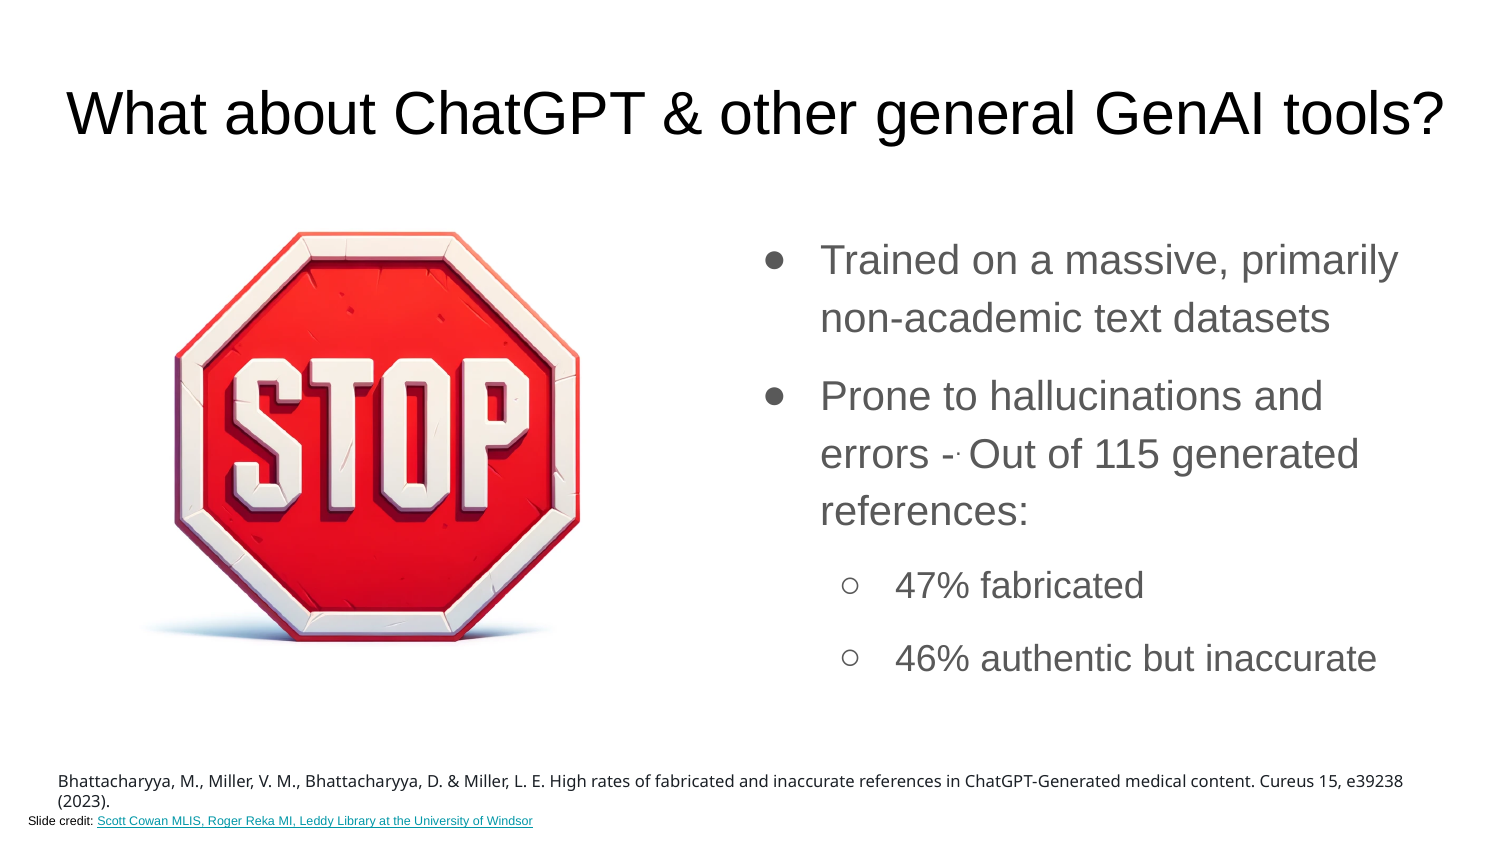

# What about ChatGPT & other general GenAI tools?
Trained on a massive, primarily non-academic text datasets
Prone to hallucinations and errors -. Out of 115 generated references:
47% fabricated
46% authentic but inaccurate
Bhattacharyya, M., Miller, V. M., Bhattacharyya, D. & Miller, L. E. High rates of fabricated and inaccurate references in ChatGPT-Generated medical content. Cureus 15, e39238 (2023).
Slide credit: Scott Cowan MLIS, Roger Reka MI, Leddy Library at the University of Windsor